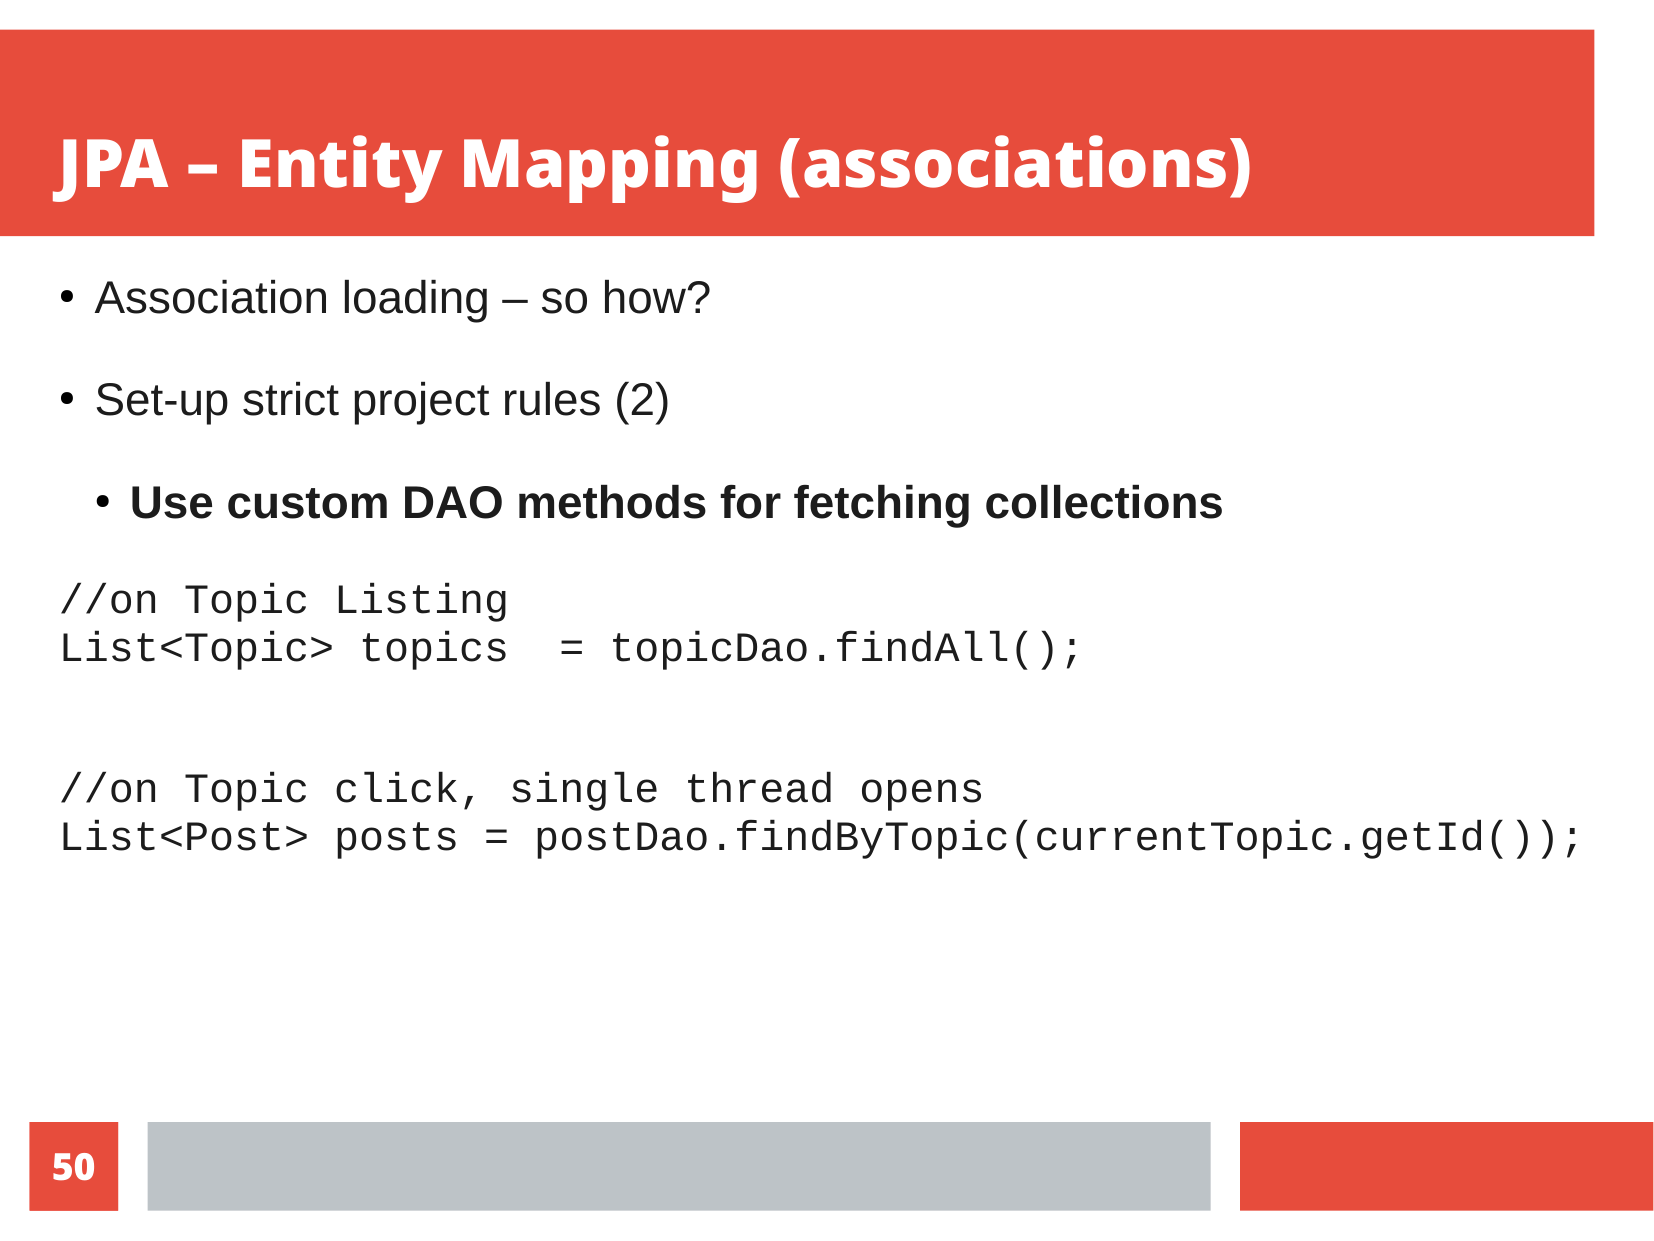

# JPA – Entity Mapping (associations)
Association loading – so how?
Set-up strict project rules (2)
Use custom DAO methods for fetching collections
//on Topic Listing
List<Topic> topics = topicDao.findAll();
//on Topic click, single thread opens
List<Post> posts = postDao.findByTopic(currentTopic.getId());
50